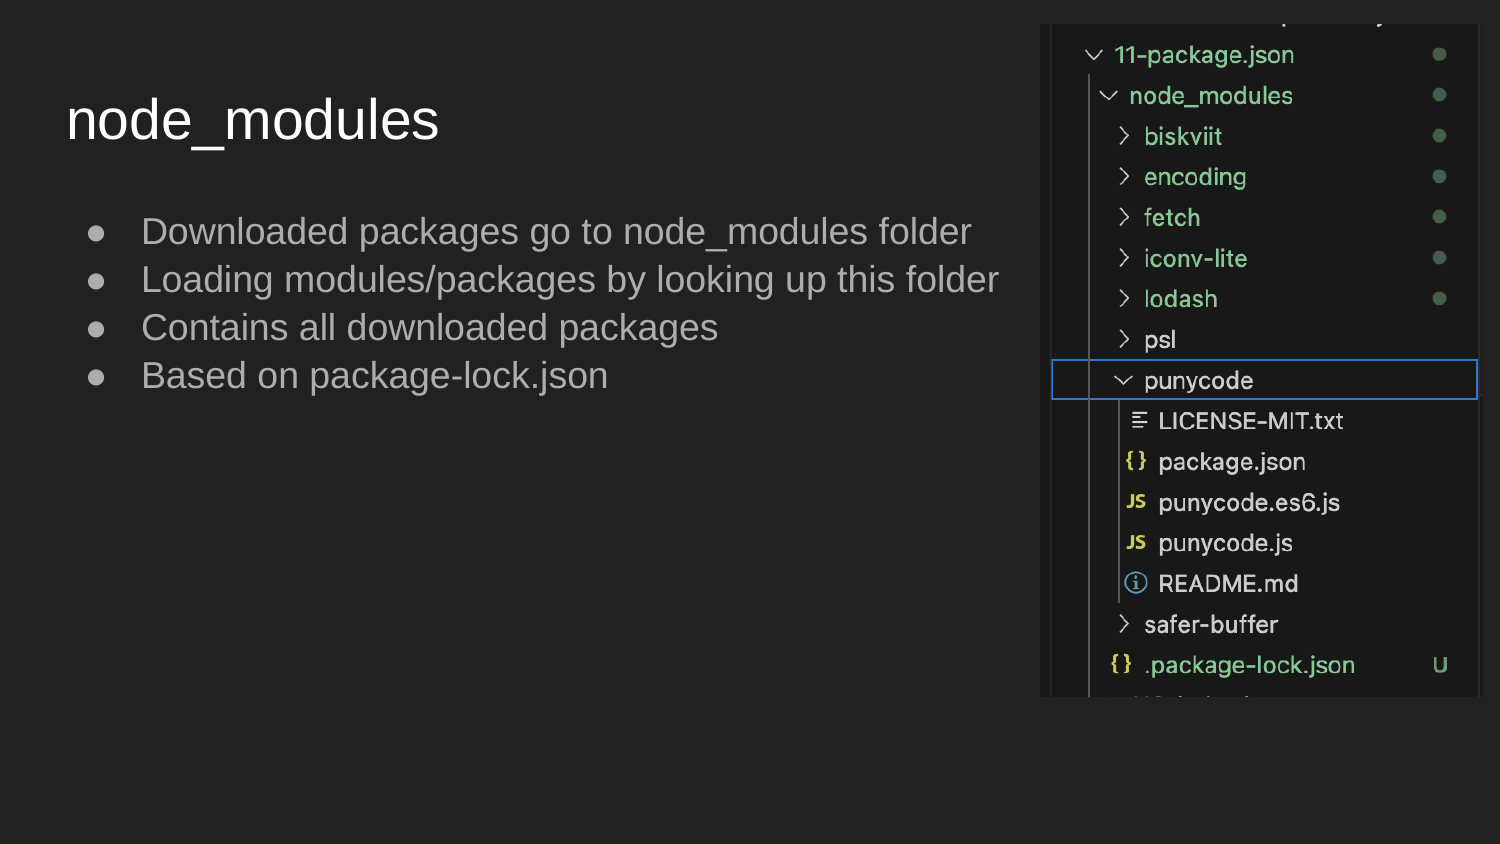

# node_modules
Downloaded packages go to node_modules folder
Loading modules/packages by looking up this folder
Contains all downloaded packages
Based on package-lock.json